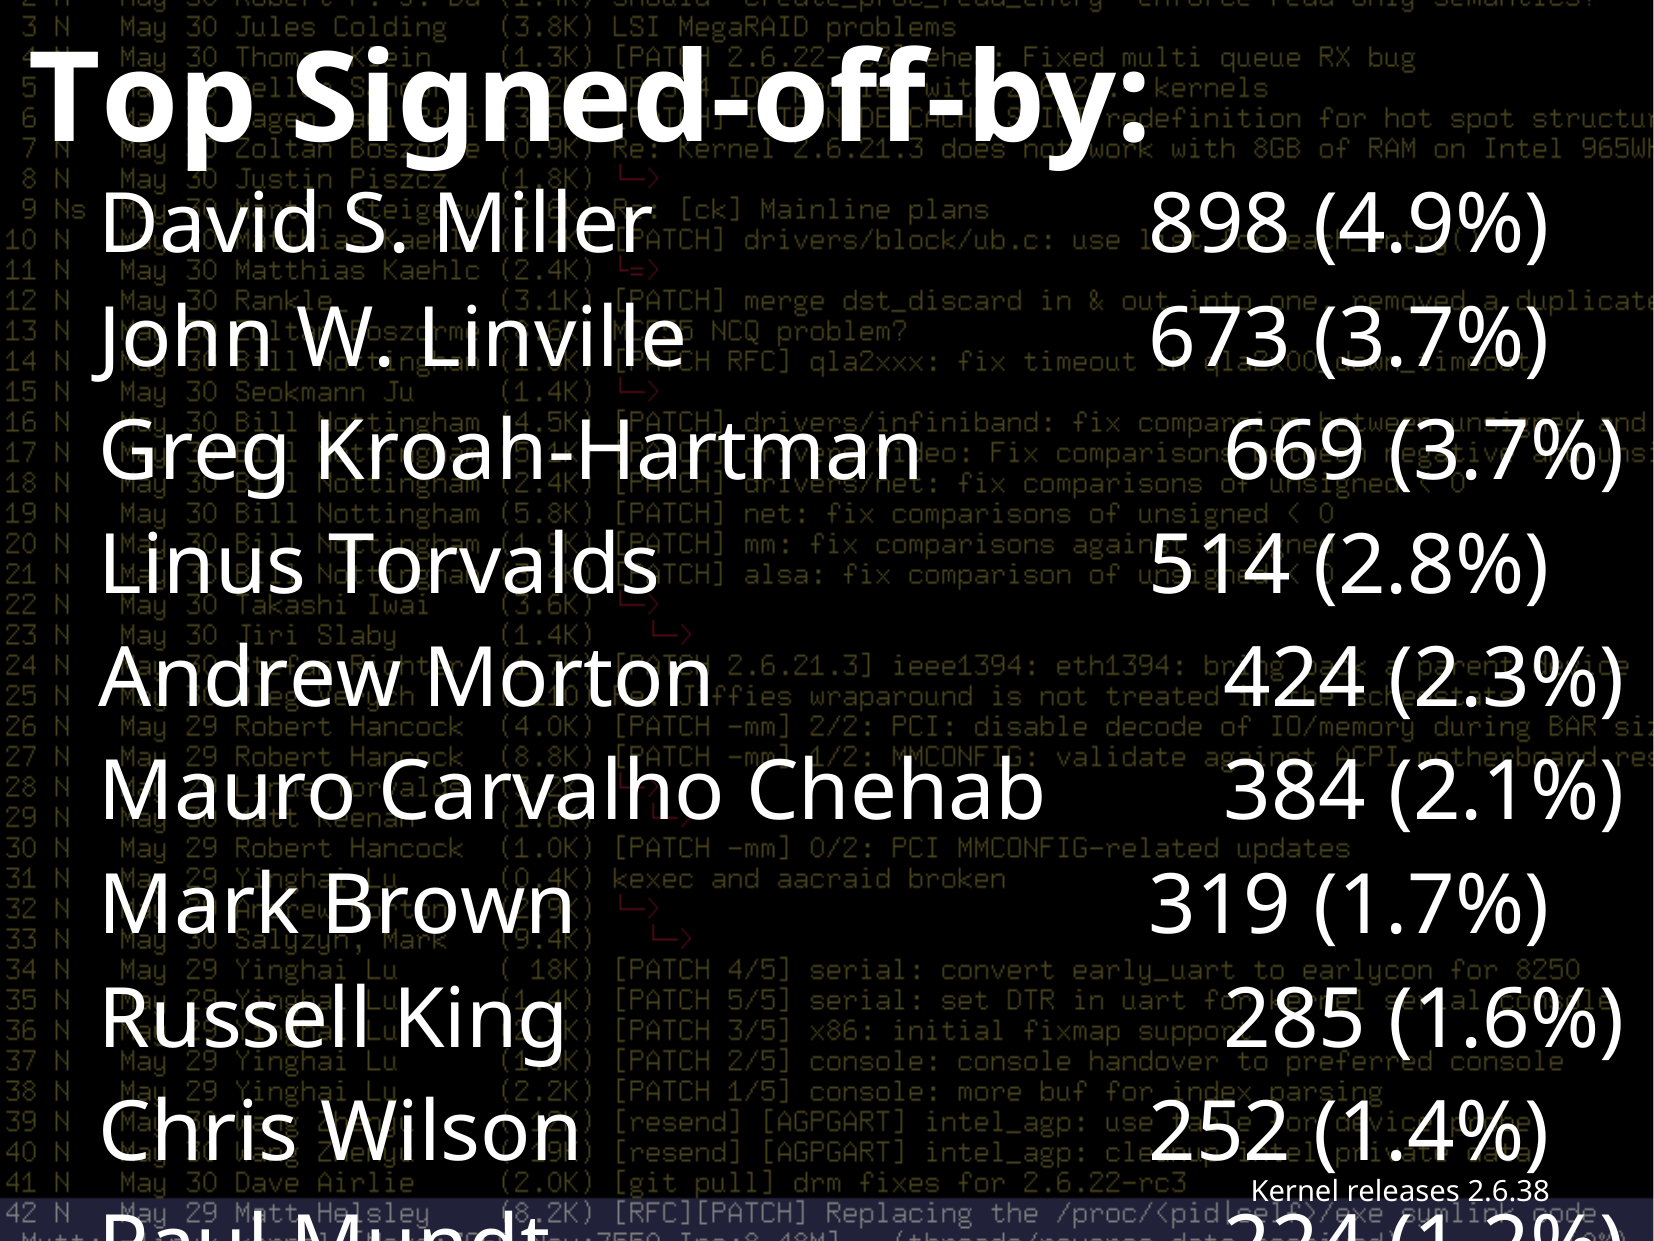

Top Signed-off-by:
David S. Miller							898 (4.9%)
John W. Linville							673 (3.7%)
Greg Kroah-Hartman				669 (3.7%)
Linus Torvalds							514 (2.8%)
Andrew Morton							424 (2.3%)
Mauro Carvalho Chehab			384 (2.1%)
Mark Brown 								319 (1.7%)
Russell King									285 (1.6%)
Chris Wilson								252 (1.4%)
Paul Mundt									224 (1.2%)
Kernel releases 2.6.38